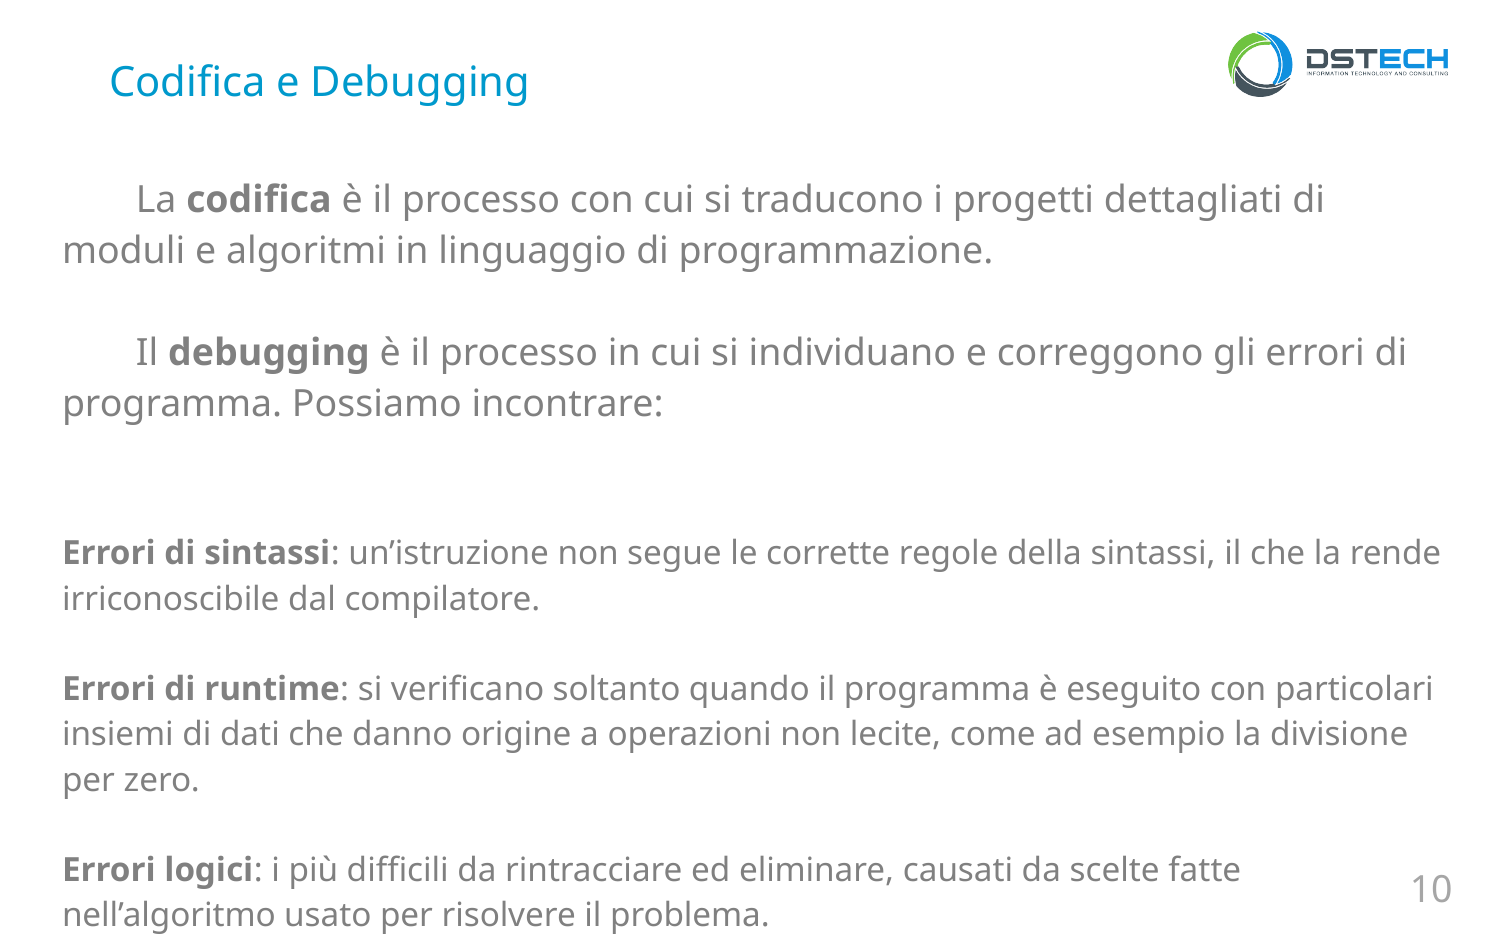

Codifica e Debugging
	La codifica è il processo con cui si traducono i progetti dettagliati di moduli e algoritmi in linguaggio di programmazione.
	Il debugging è il processo in cui si individuano e correggono gli errori di programma. Possiamo incontrare:
Errori di sintassi: un’istruzione non segue le corrette regole della sintassi, il che la rende irriconoscibile dal compilatore.
Errori di runtime: si verificano soltanto quando il programma è eseguito con particolari insiemi di dati che danno origine a operazioni non lecite, come ad esempio la divisione per zero.
Errori logici: i più difficili da rintracciare ed eliminare, causati da scelte fatte nell’algoritmo usato per risolvere il problema.
10